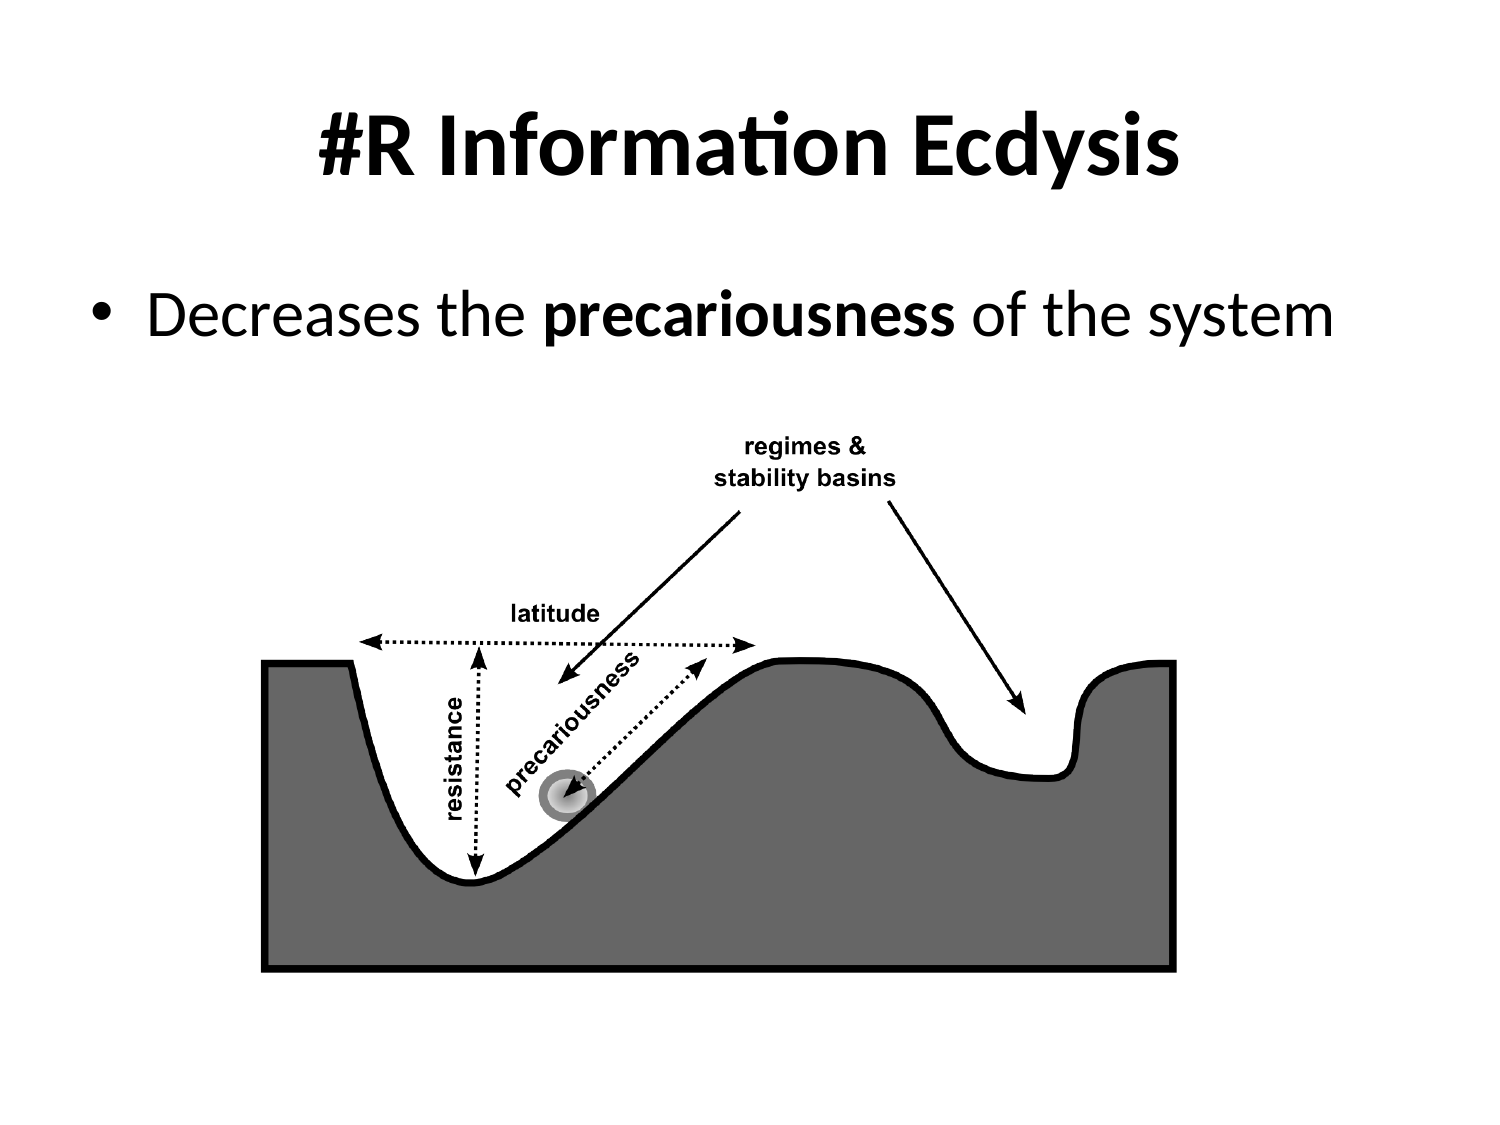

# #R Information Ecdysis
Decreases the precariousness of the system